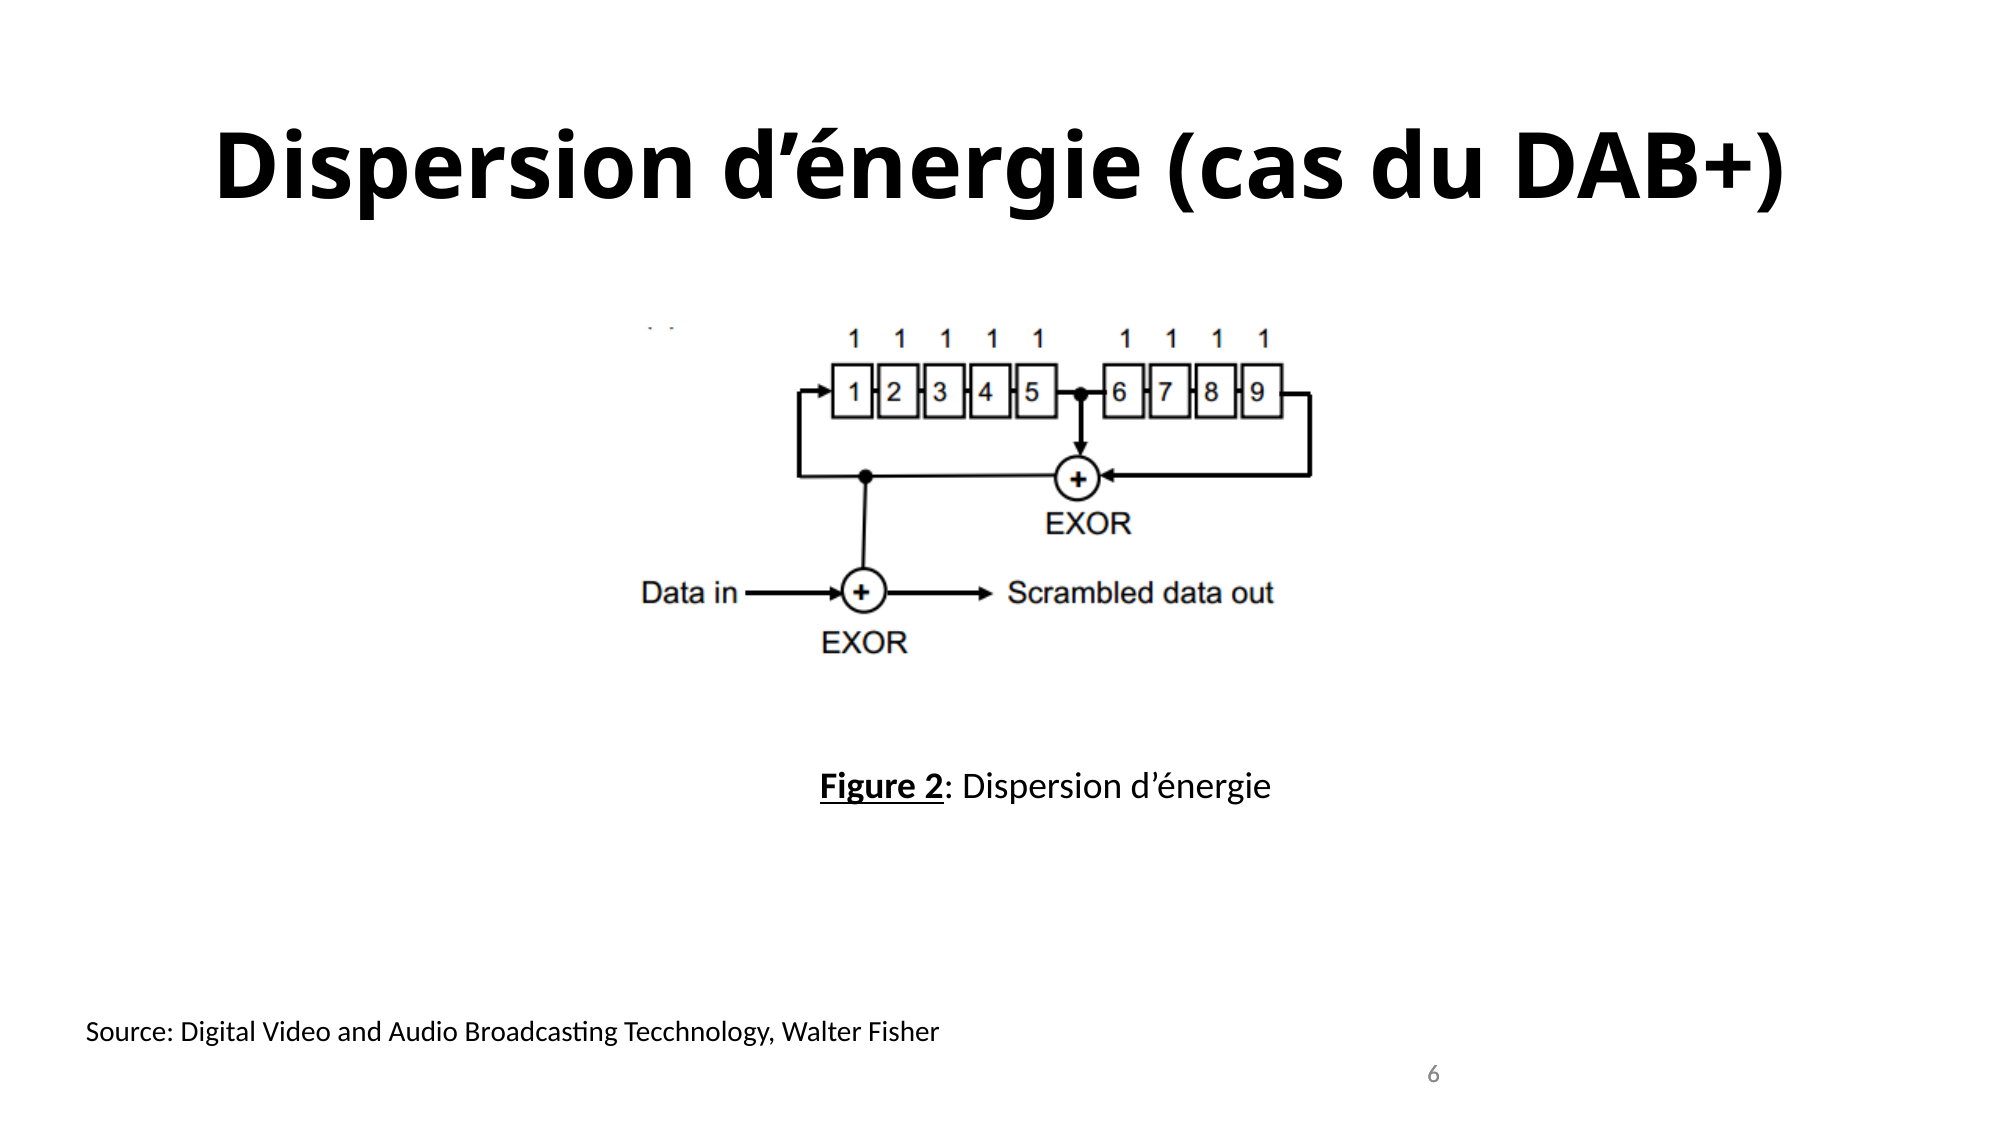

# Dispersion d’énergie (cas du DAB+)
Figure 2: Dispersion d’énergie
Source: Digital Video and Audio Broadcasting Tecchnology, Walter Fisher